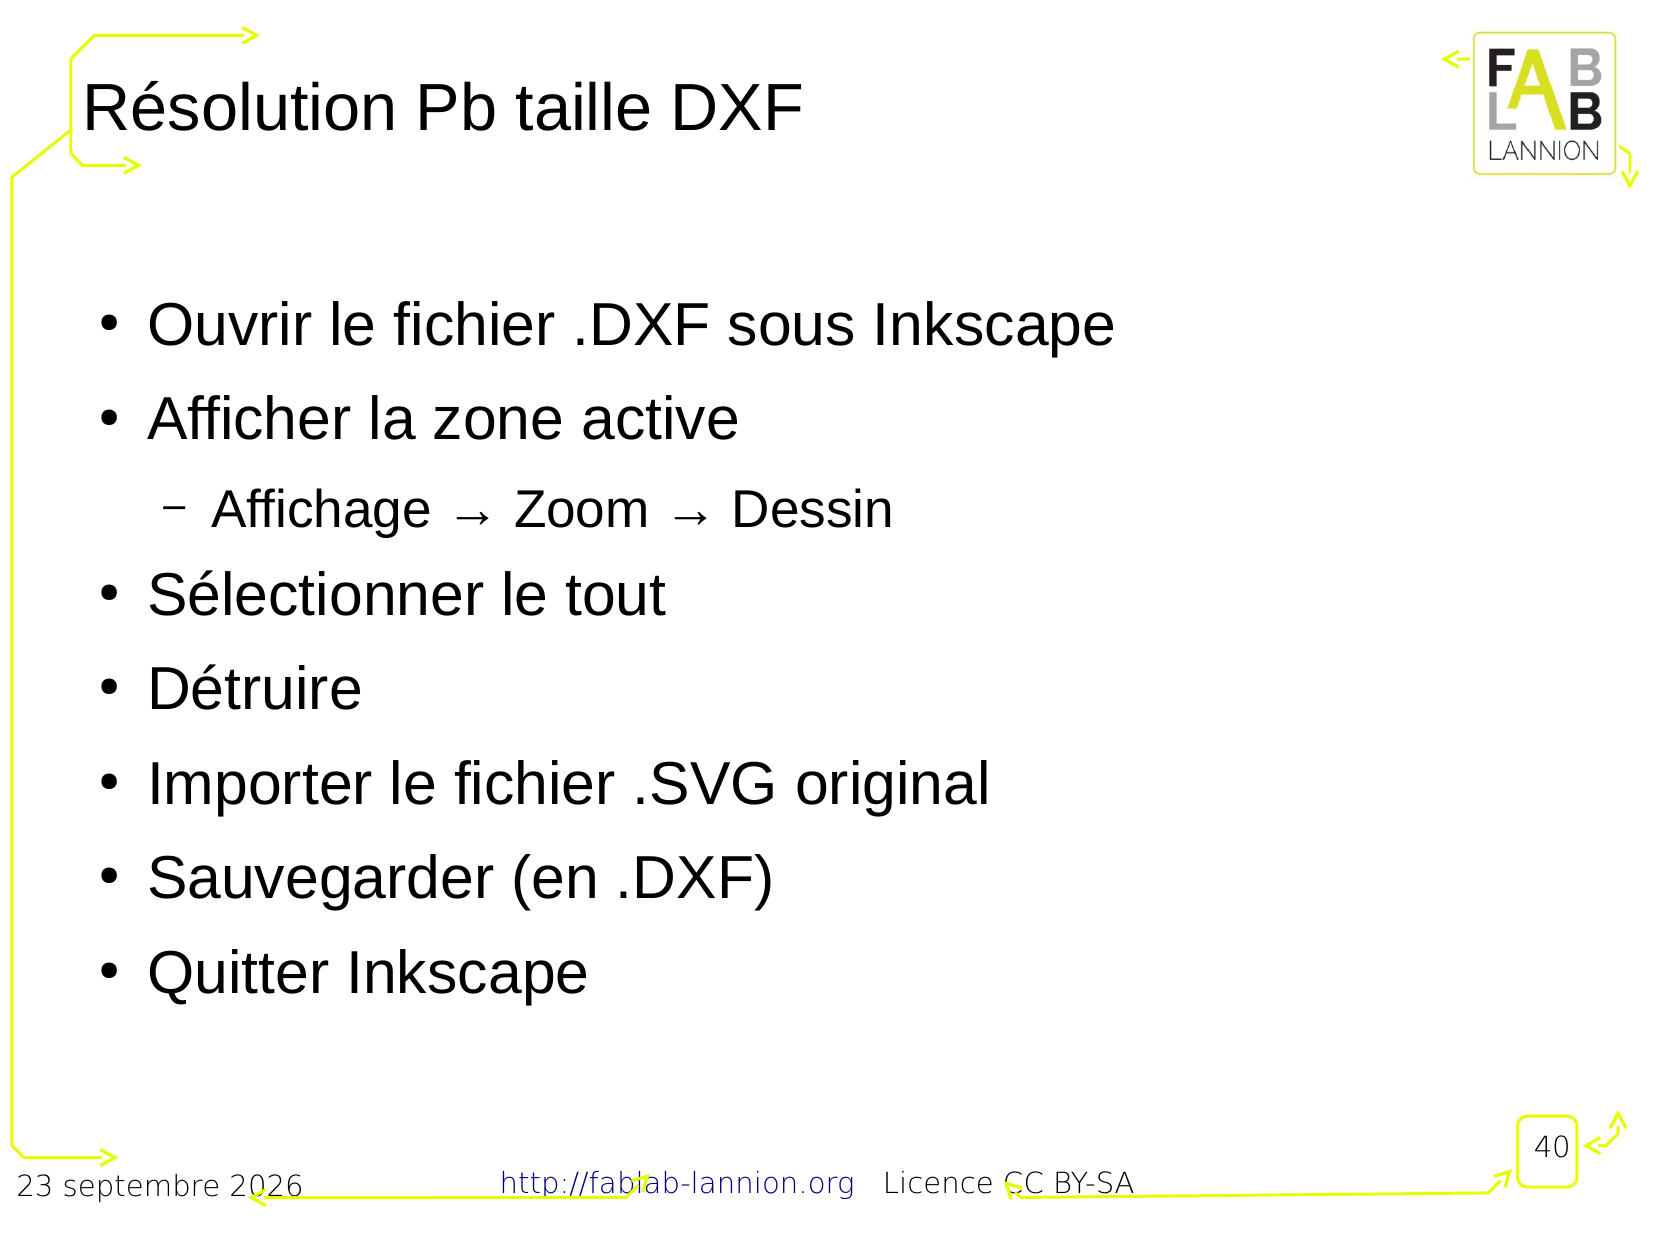

# Résolution Pb taille DXF
Ouvrir le fichier .DXF sous Inkscape
Afficher la zone active
Affichage → Zoom → Dessin
Sélectionner le tout
Détruire
Importer le fichier .SVG original
Sauvegarder (en .DXF)
Quitter Inkscape
40